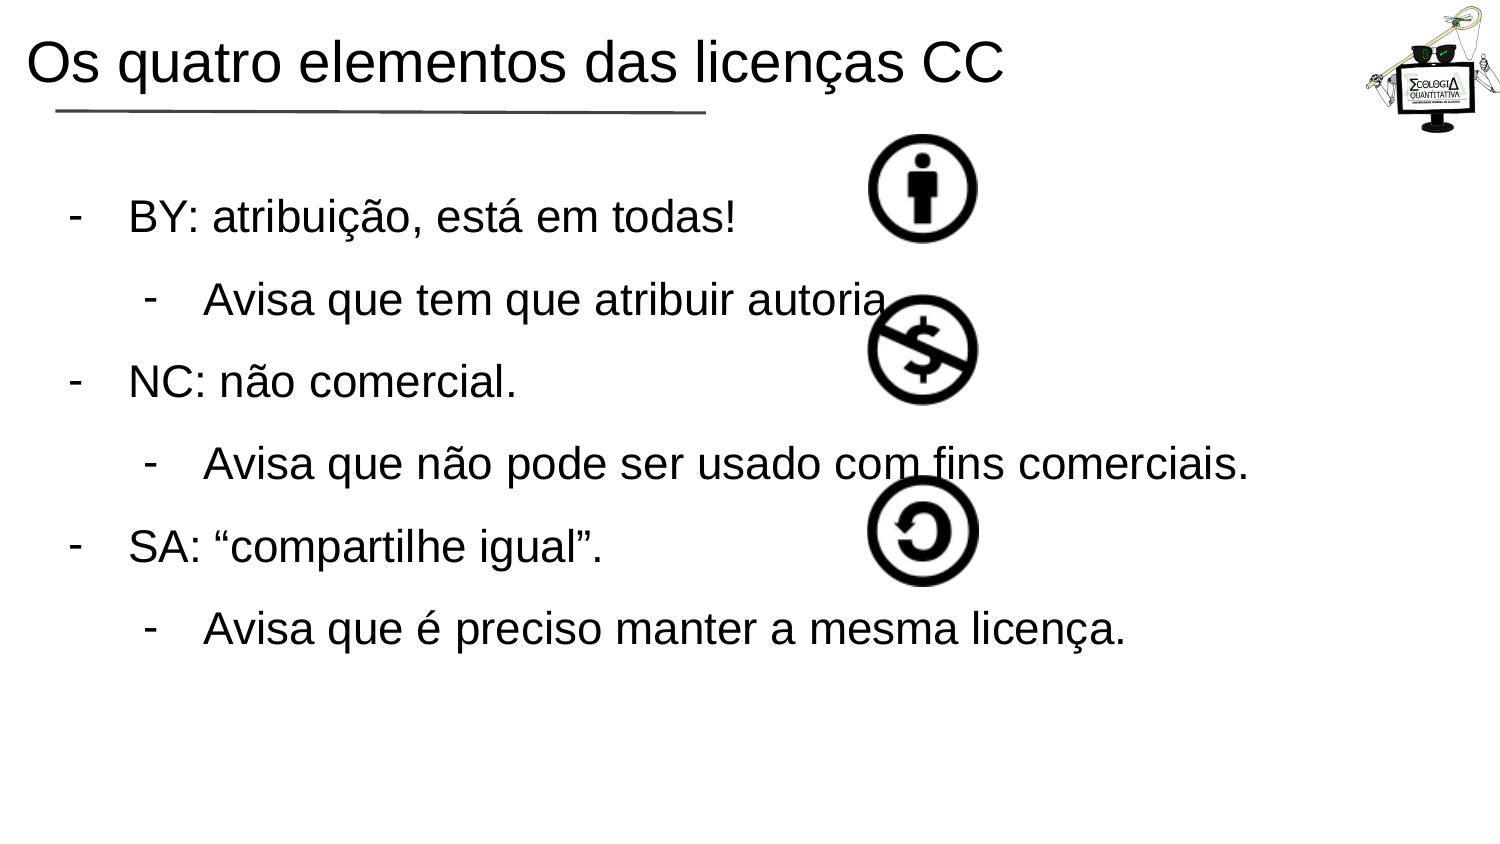

Os quatro elementos das licenças CC
BY: atribuição, está em todas!
Avisa que tem que atribuir autoria.
NC: não comercial.
Avisa que não pode ser usado com fins comerciais.
SA: “compartilhe igual”.
Avisa que é preciso manter a mesma licença.